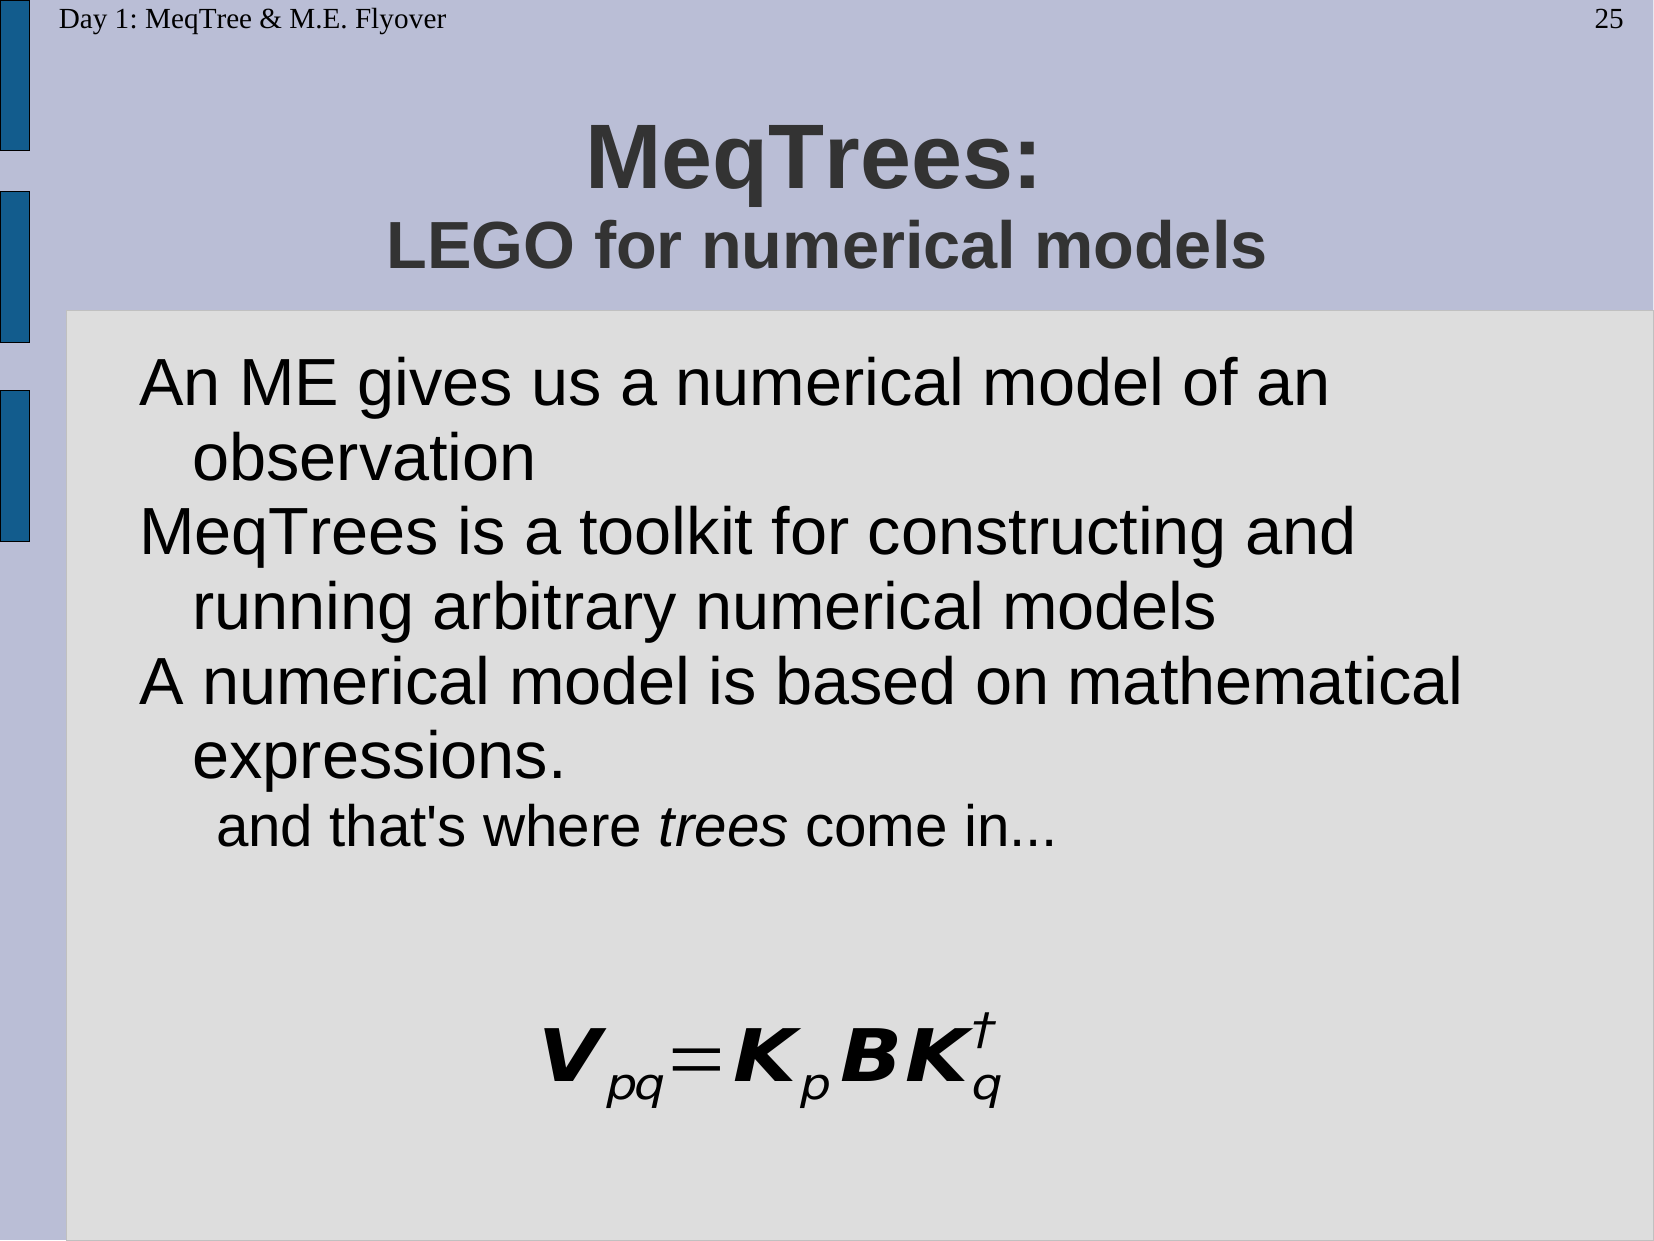

Day 1: MeqTree & M.E. Flyover
25
# MeqTrees: LEGO for numerical models
An ME gives us a numerical model of an observation
MeqTrees is a toolkit for constructing and running arbitrary numerical models
A numerical model is based on mathematical expressions.
and that's where trees come in...